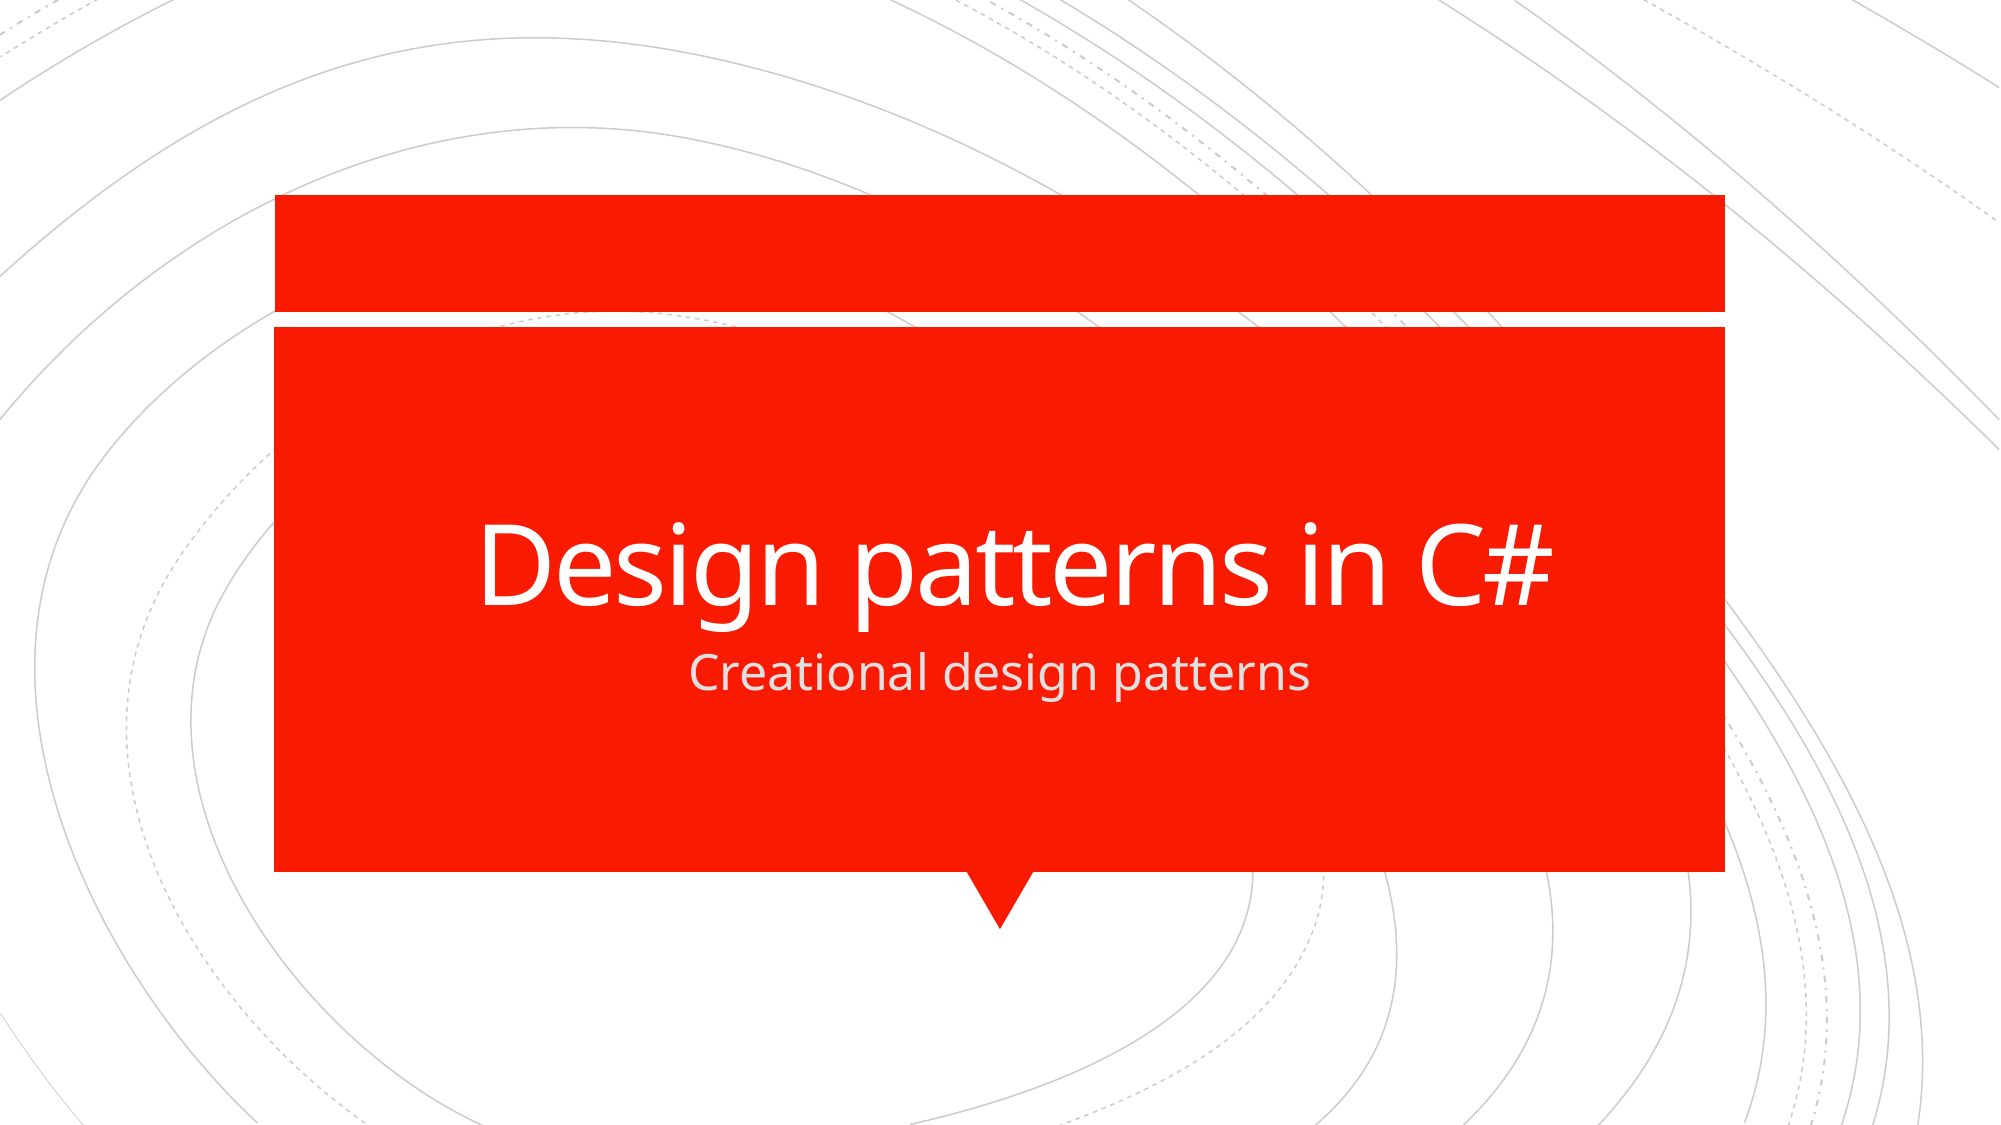

# Design patterns in C#
Creational design patterns